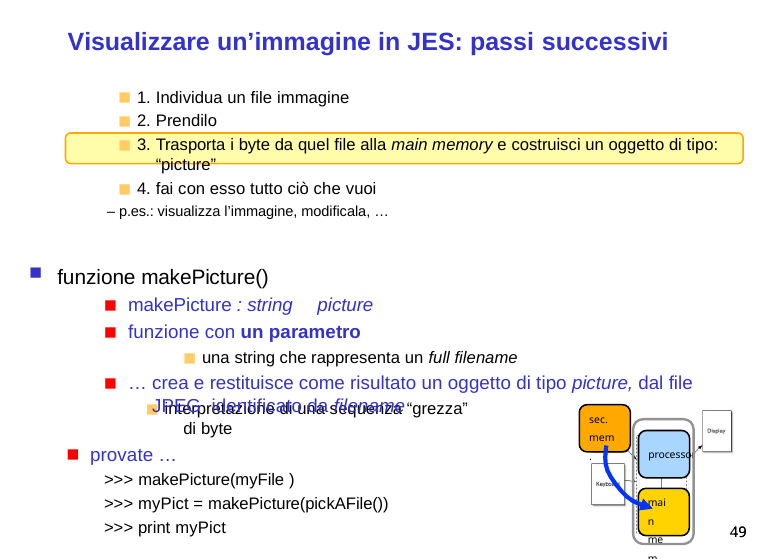

# Visualizzare un’immagine in JES: passi successivi
1. Individua un file immagine
2. Prendilo
3. Trasporta i byte da quel file alla main memory e costruisci un oggetto di tipo: “picture”
4. fai con esso tutto ciò che vuoi
– p.es.: visualizza l’immagine, modificala, …
funzione makePicture()
makePicture : string  picture
funzione con un parametro
una string che rappresenta un full filename
… crea e restituisce come risultato un oggetto di tipo picture, dal file JPEG identificato da filename
interpretazione di una sequenza “grezza” di byte
provate …
>>> makePicture(myFile )
>>> myPict = makePicture(pickAFile())
>>> print myPict
sec. mem.
processor
main mem
49
49